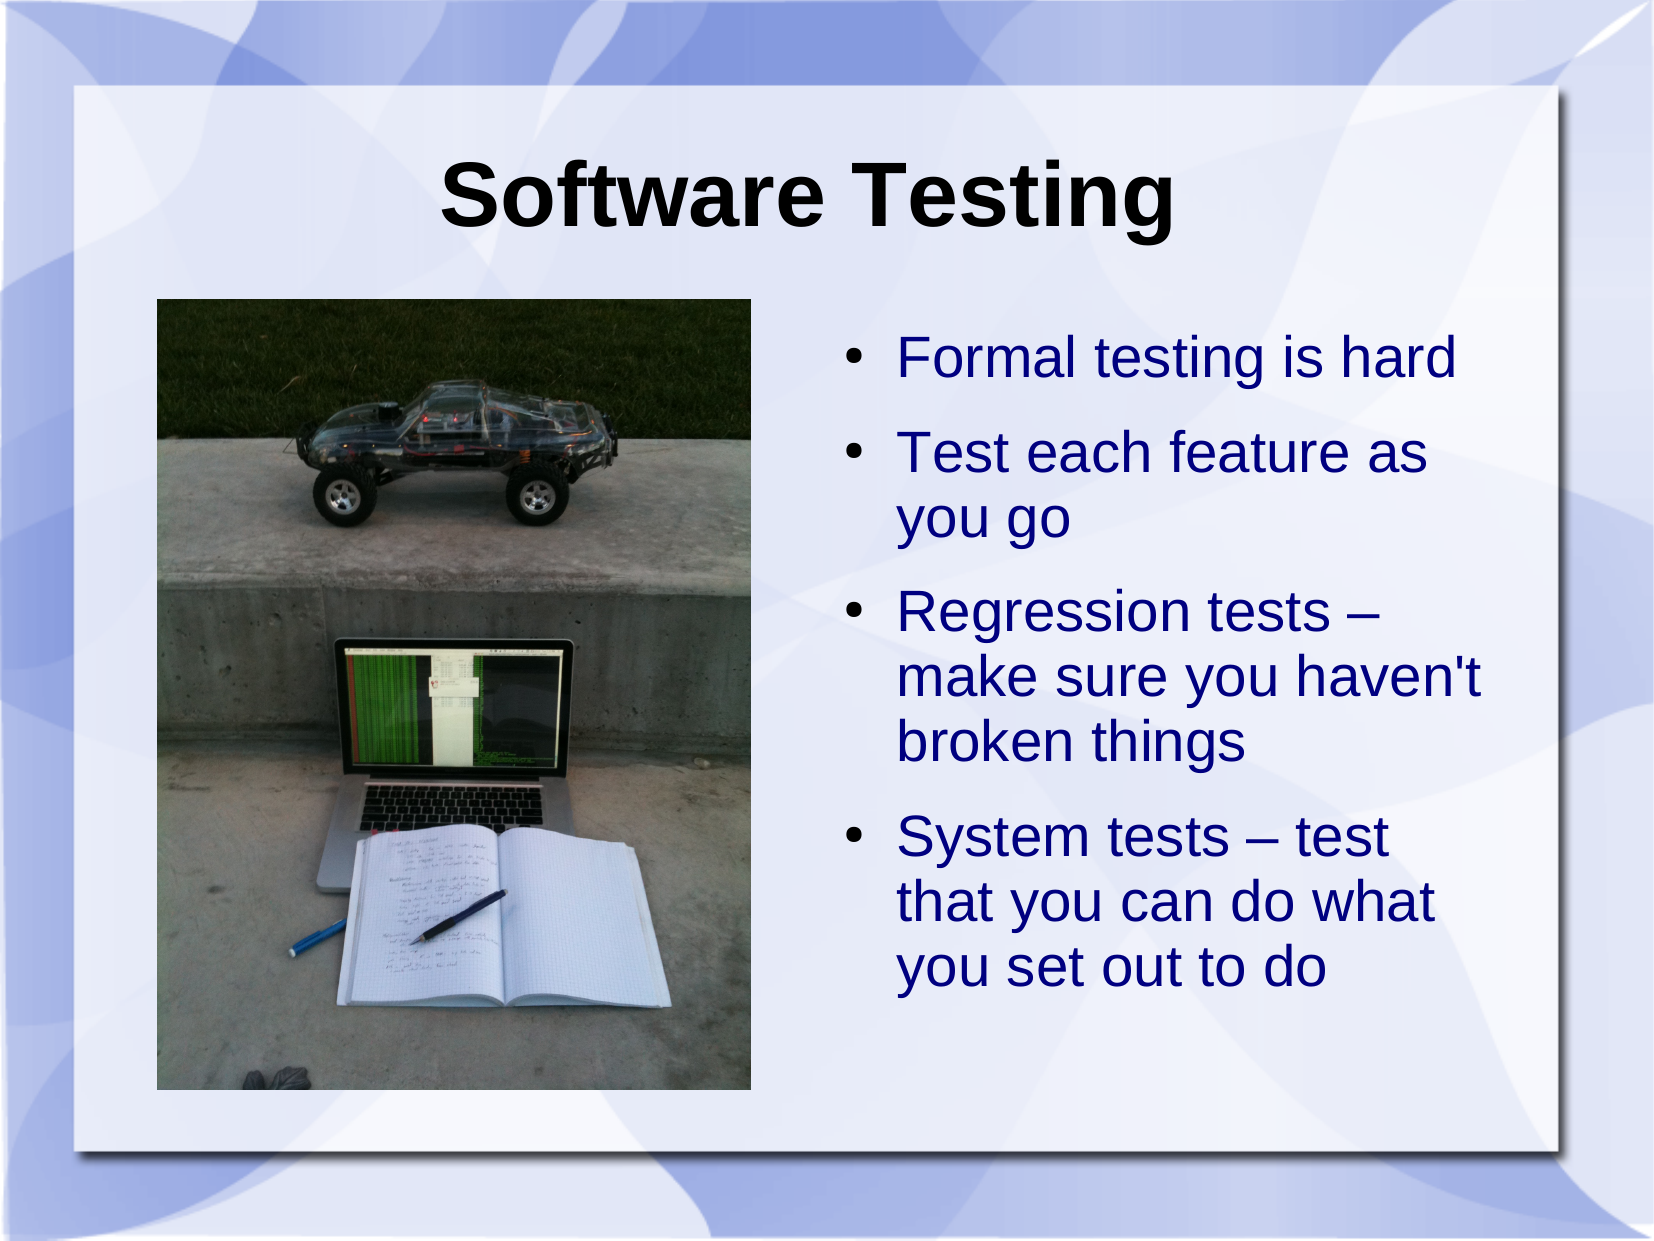

# Software Testing
Formal testing is hard
Test each feature as you go
Regression tests – make sure you haven't broken things
System tests – test that you can do what you set out to do